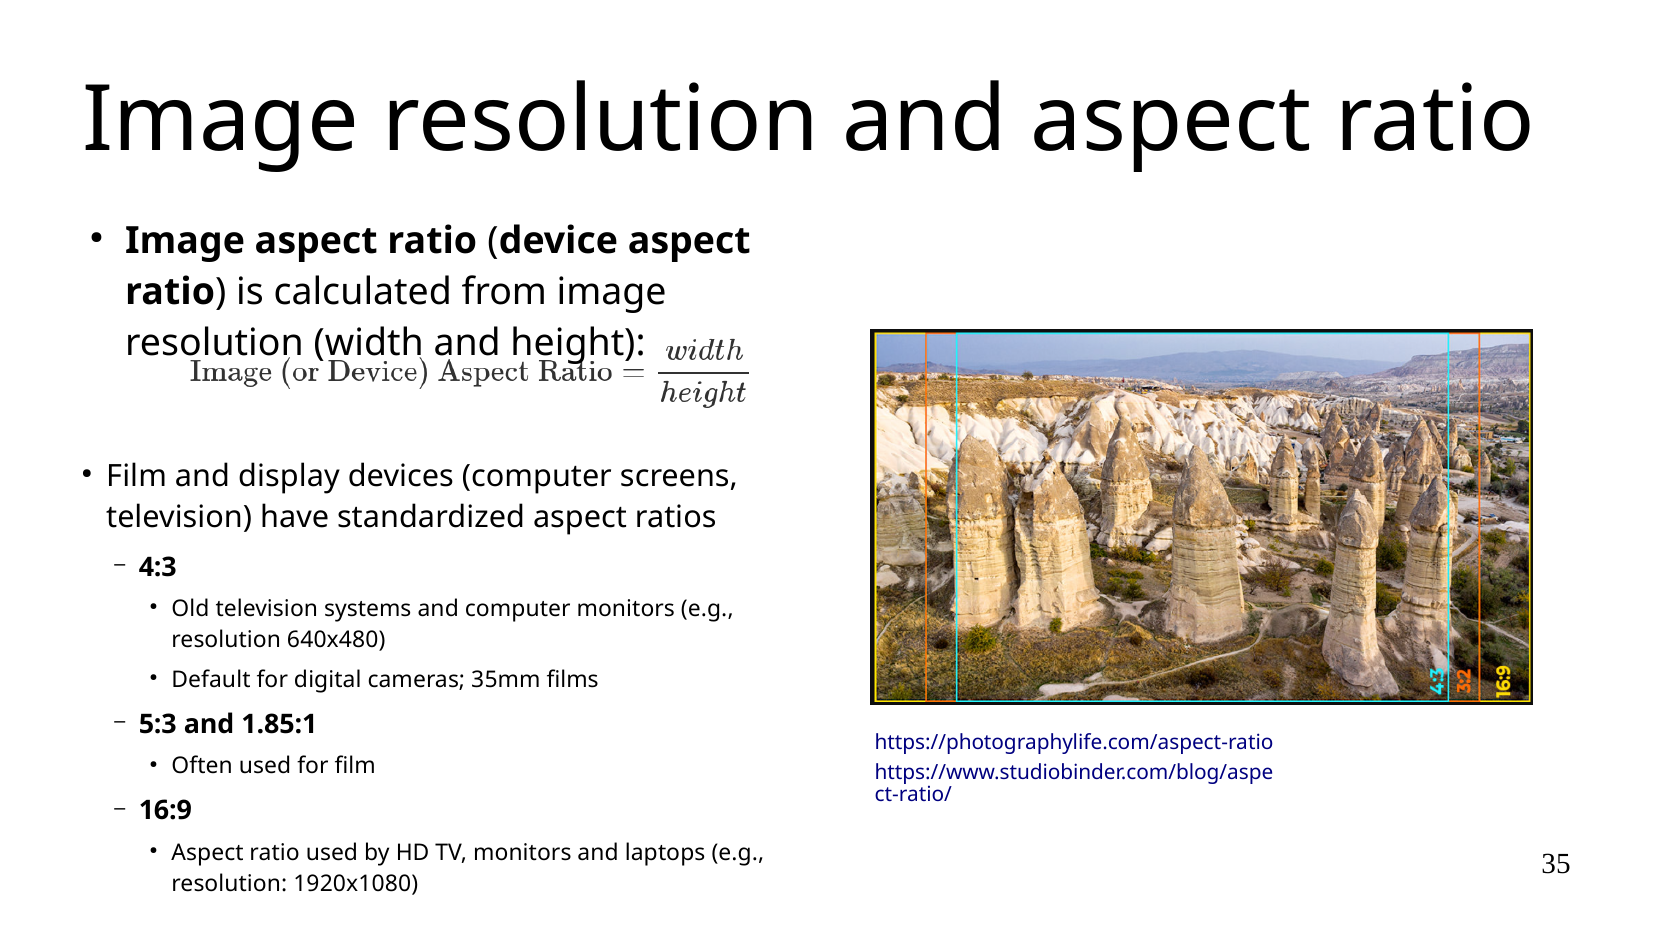

# Image resolution and aspect ratio
Image aspect ratio (device aspect ratio) is calculated from image resolution (width and height):
Film and display devices (computer screens, television) have standardized aspect ratios
4:3
Old television systems and computer monitors (e.g., resolution 640x480)
Default for digital cameras; 35mm films
5:3 and 1.85:1
Often used for film
16:9
Aspect ratio used by HD TV, monitors and laptops (e.g., resolution: 1920x1080)
https://photographylife.com/aspect-ratio
https://www.studiobinder.com/blog/aspect-ratio/
35